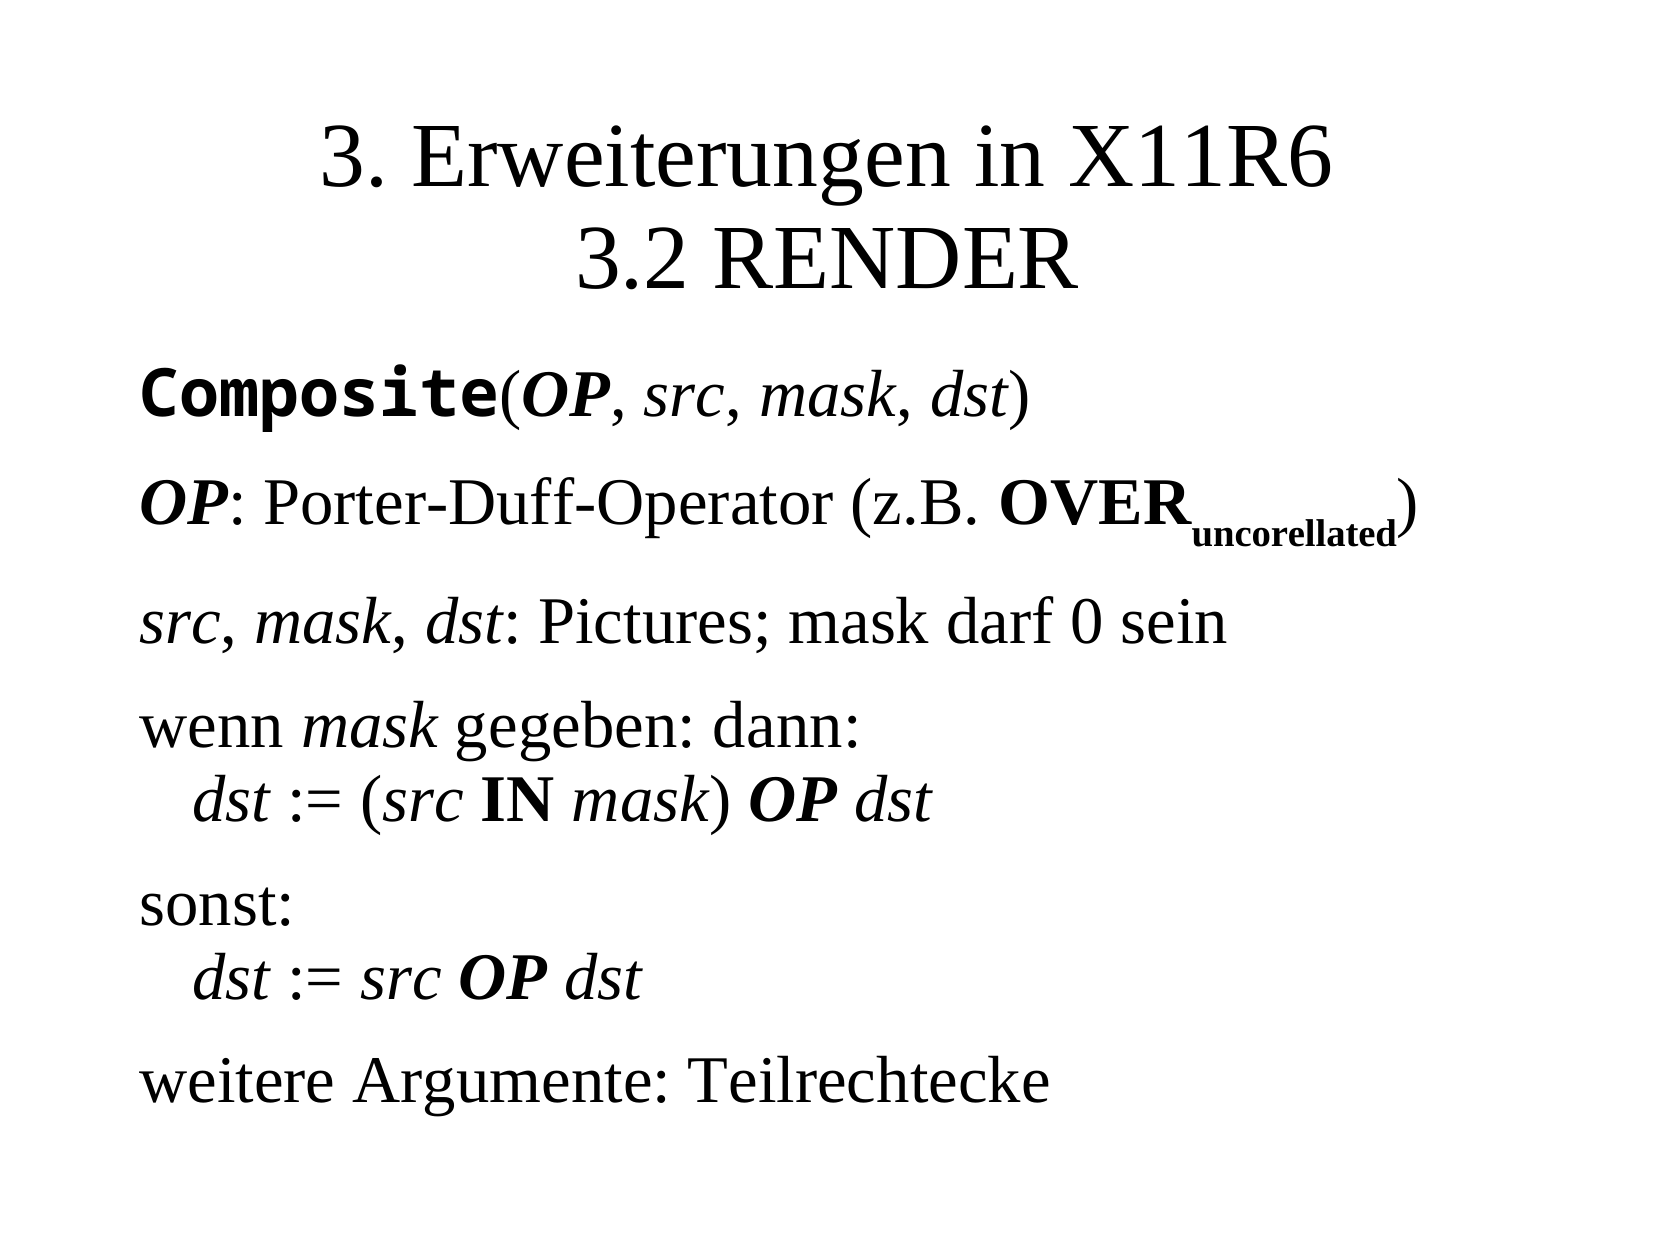

# 3. Erweiterungen in X11R6 3.2 RENDER
Composite(OP, src, mask, dst)
OP: Porter-Duff-Operator (z.B. OVERuncorellated)
src, mask, dst: Pictures; mask darf 0 sein
wenn mask gegeben: dann:
dst := (src IN mask) OP dst
sonst:
dst := src OP dst
weitere Argumente: Teilrechtecke